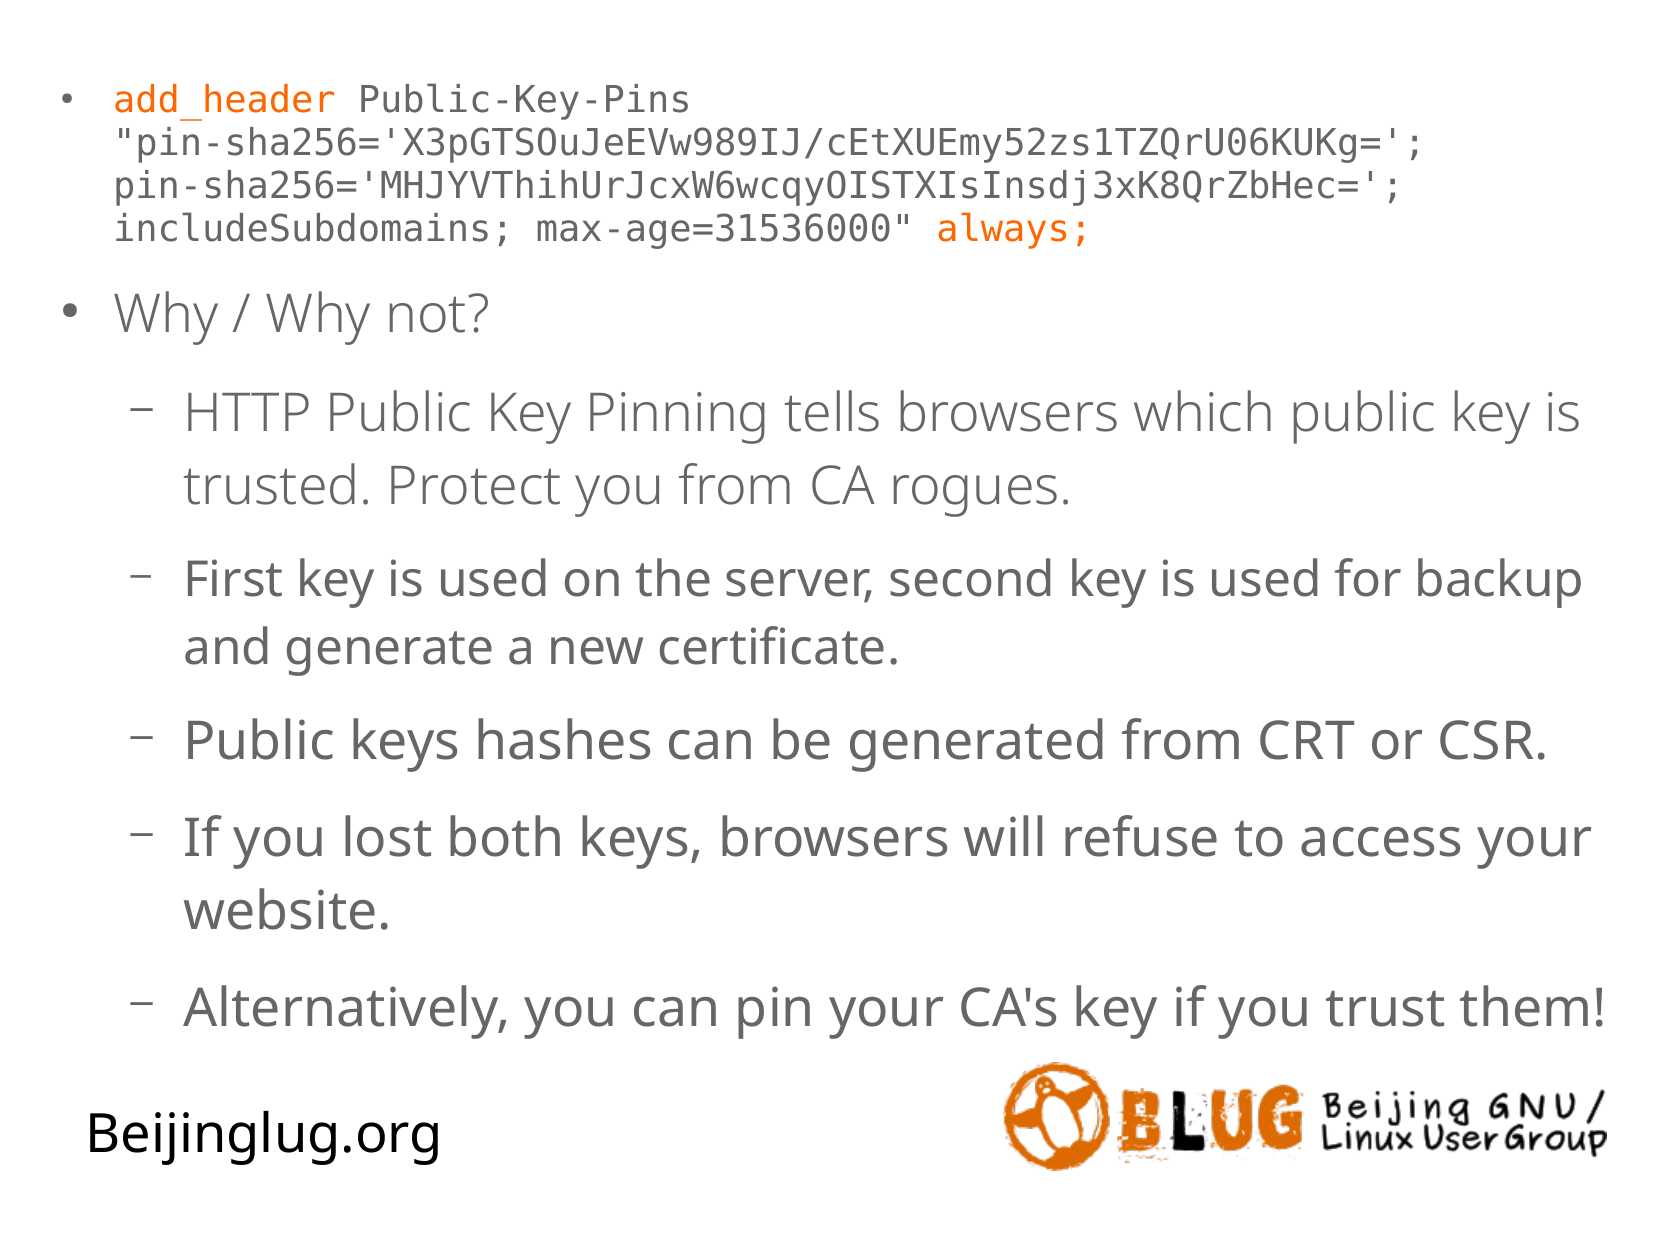

# add_header Public-Key-Pins "pin-sha256='X3pGTSOuJeEVw989IJ/cEtXUEmy52zs1TZQrU06KUKg='; pin-sha256='MHJYVThihUrJcxW6wcqyOISTXIsInsdj3xK8QrZbHec='; includeSubdomains; max-age=31536000" always;
Why / Why not?
HTTP Public Key Pinning tells browsers which public key is trusted. Protect you from CA rogues.
First key is used on the server, second key is used for backup and generate a new certificate.
Public keys hashes can be generated from CRT or CSR.
If you lost both keys, browsers will refuse to access your website.
Alternatively, you can pin your CA's key if you trust them!